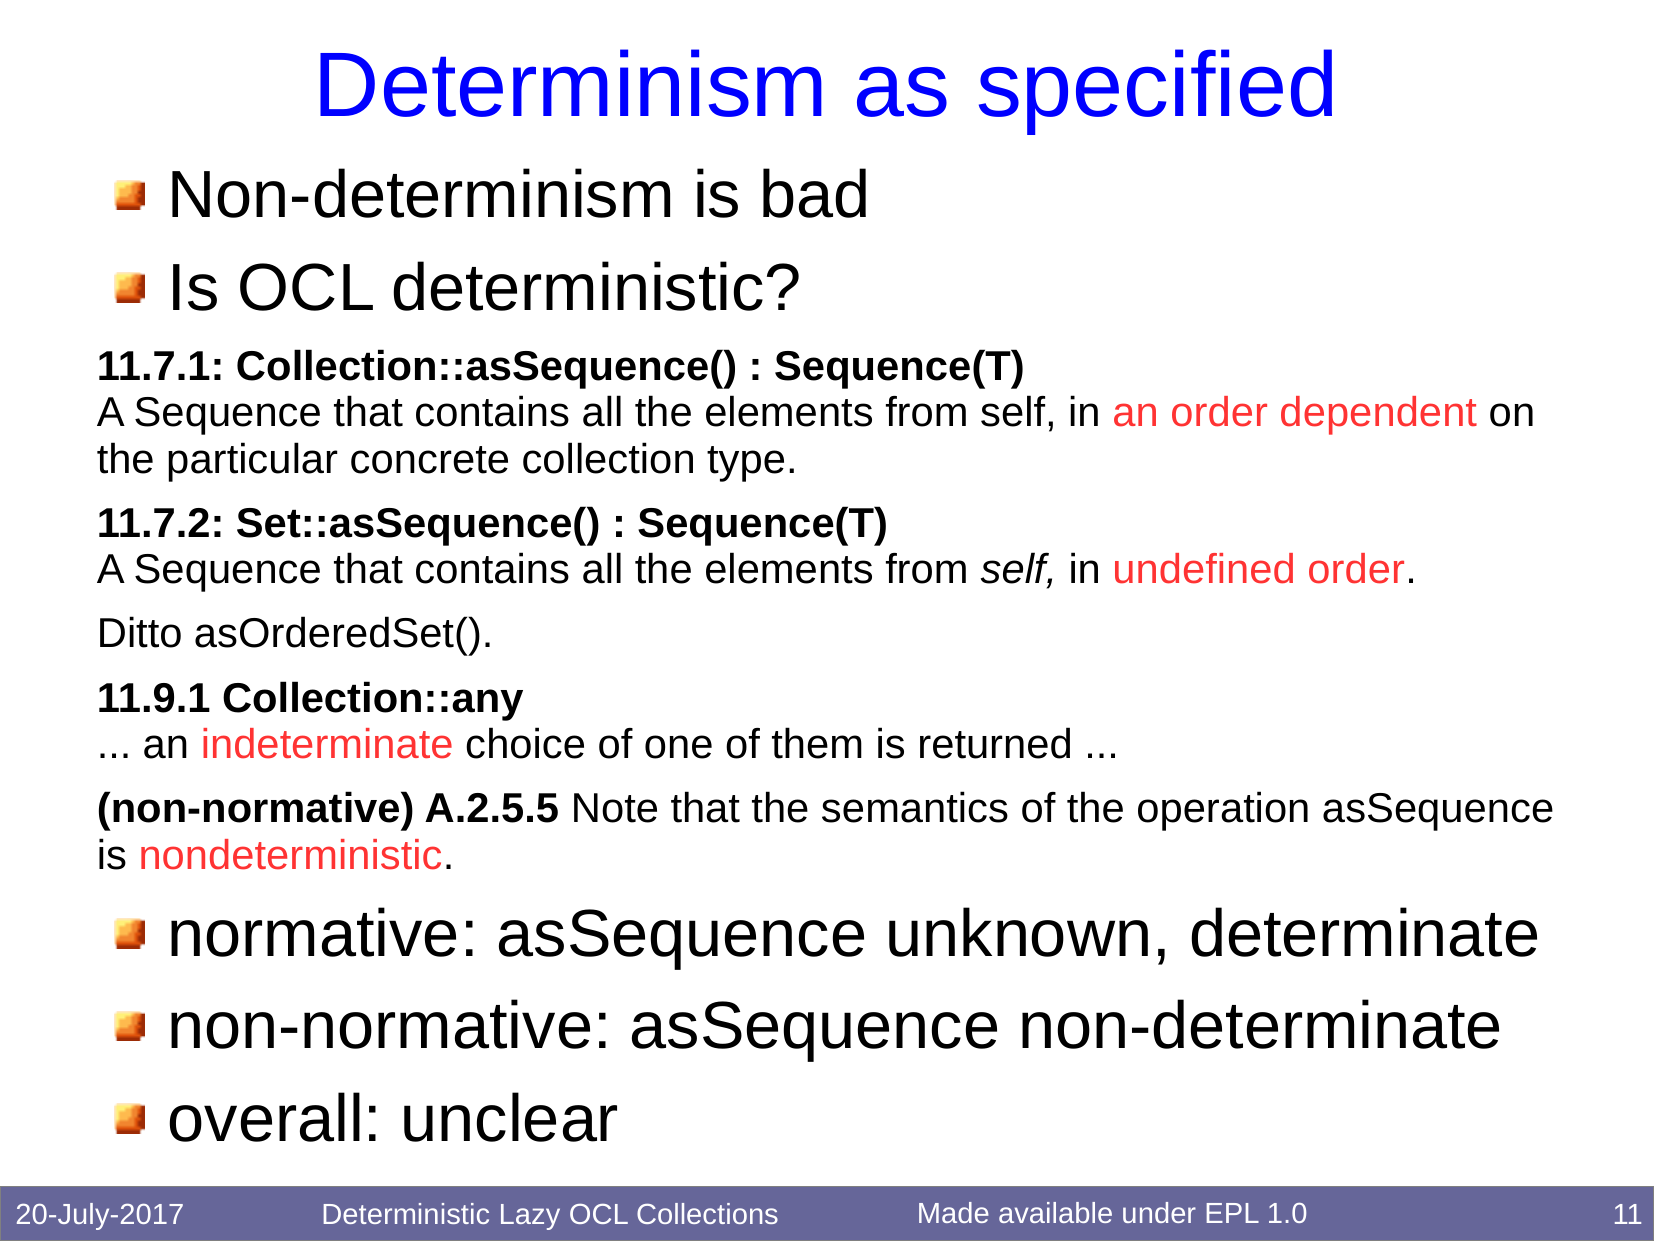

# Determinism as specified
Non-determinism is bad
Is OCL deterministic?
11.7.1: Collection::asSequence() : Sequence(T)
A Sequence that contains all the elements from self, in an order dependent on the particular concrete collection type.
11.7.2: Set::asSequence() : Sequence(T)
A Sequence that contains all the elements from self, in undefined order.
Ditto asOrderedSet().
11.9.1 Collection::any
... an indeterminate choice of one of them is returned ...
(non-normative) A.2.5.5 Note that the semantics of the operation asSequence is nondeterministic.
normative: asSequence unknown, determinate
non-normative: asSequence non-determinate
overall: unclear
20-July-2017
Deterministic Lazy OCL Collections
11